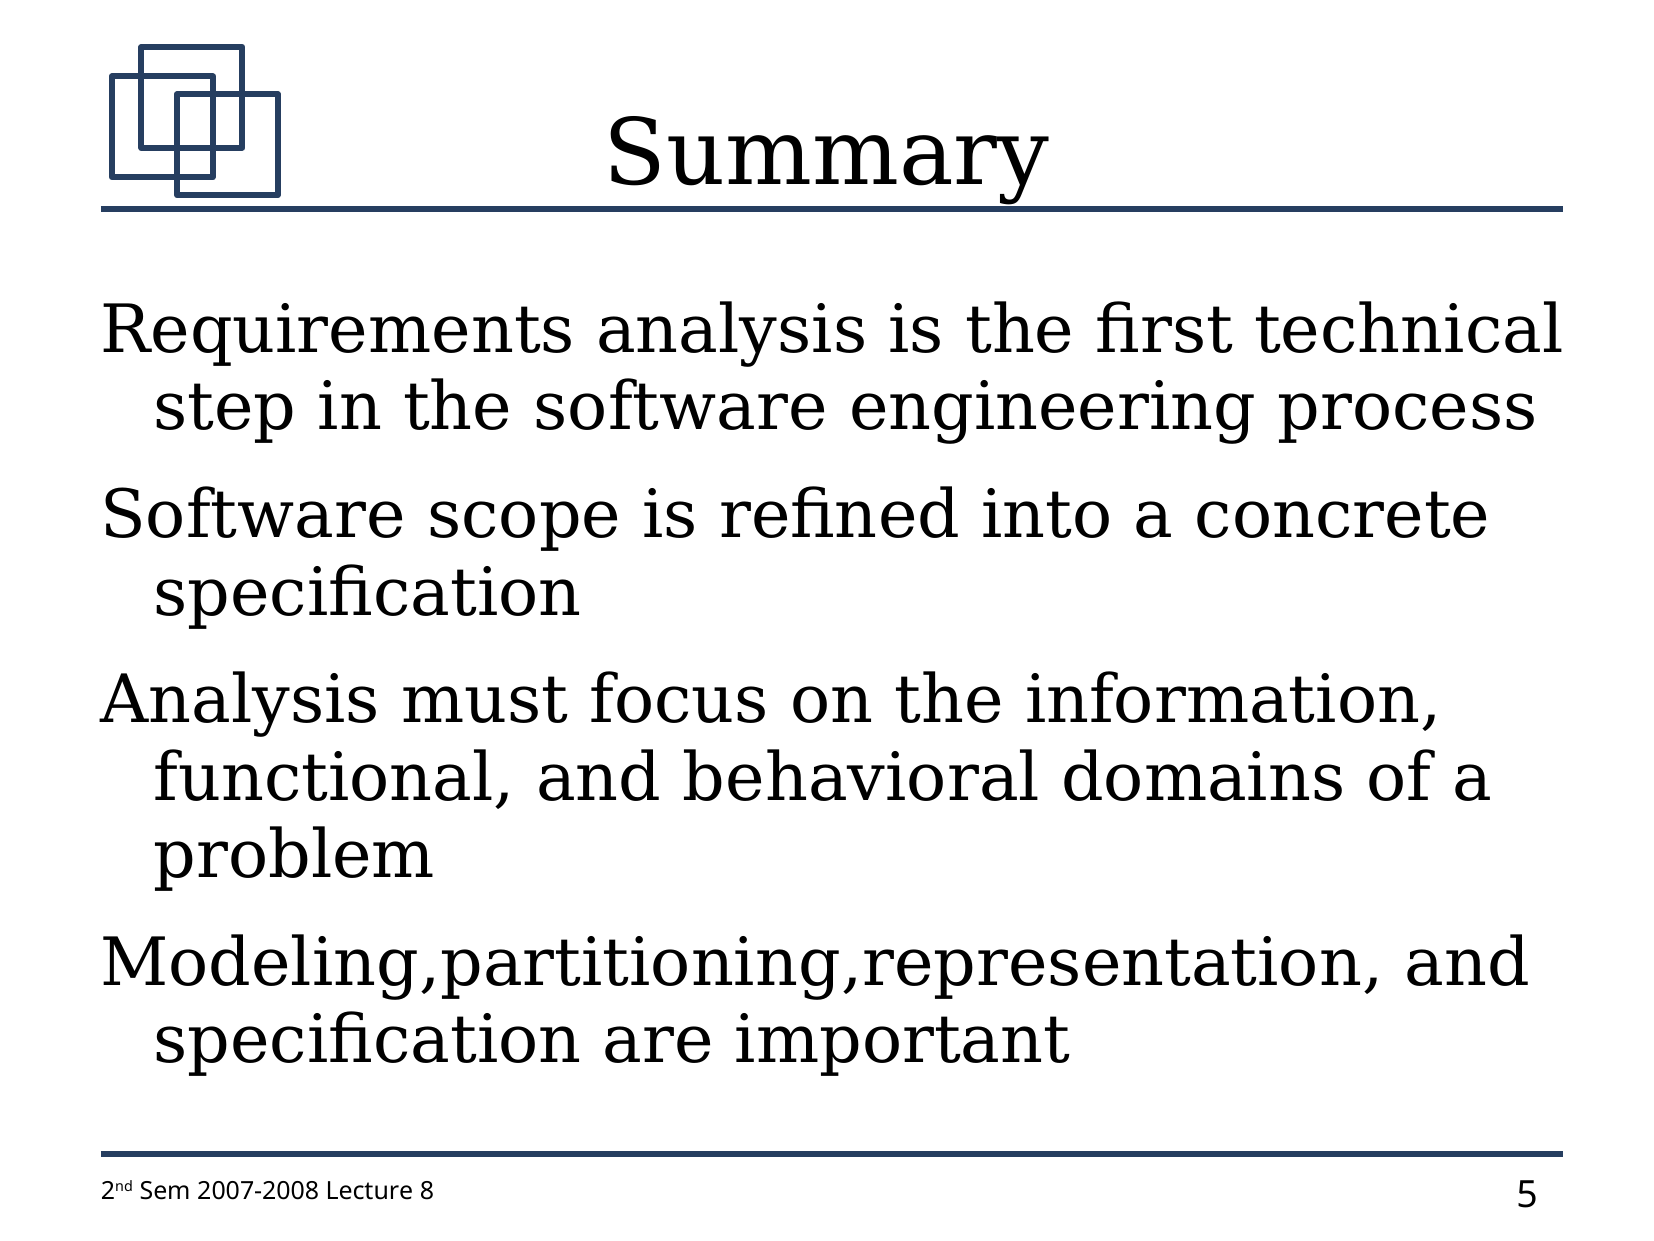

# Summary
Requirements analysis is the first technical step in the software engineering process
Software scope is refined into a concrete specification
Analysis must focus on the information, functional, and behavioral domains of a problem
Modeling,partitioning,representation, and specification are important